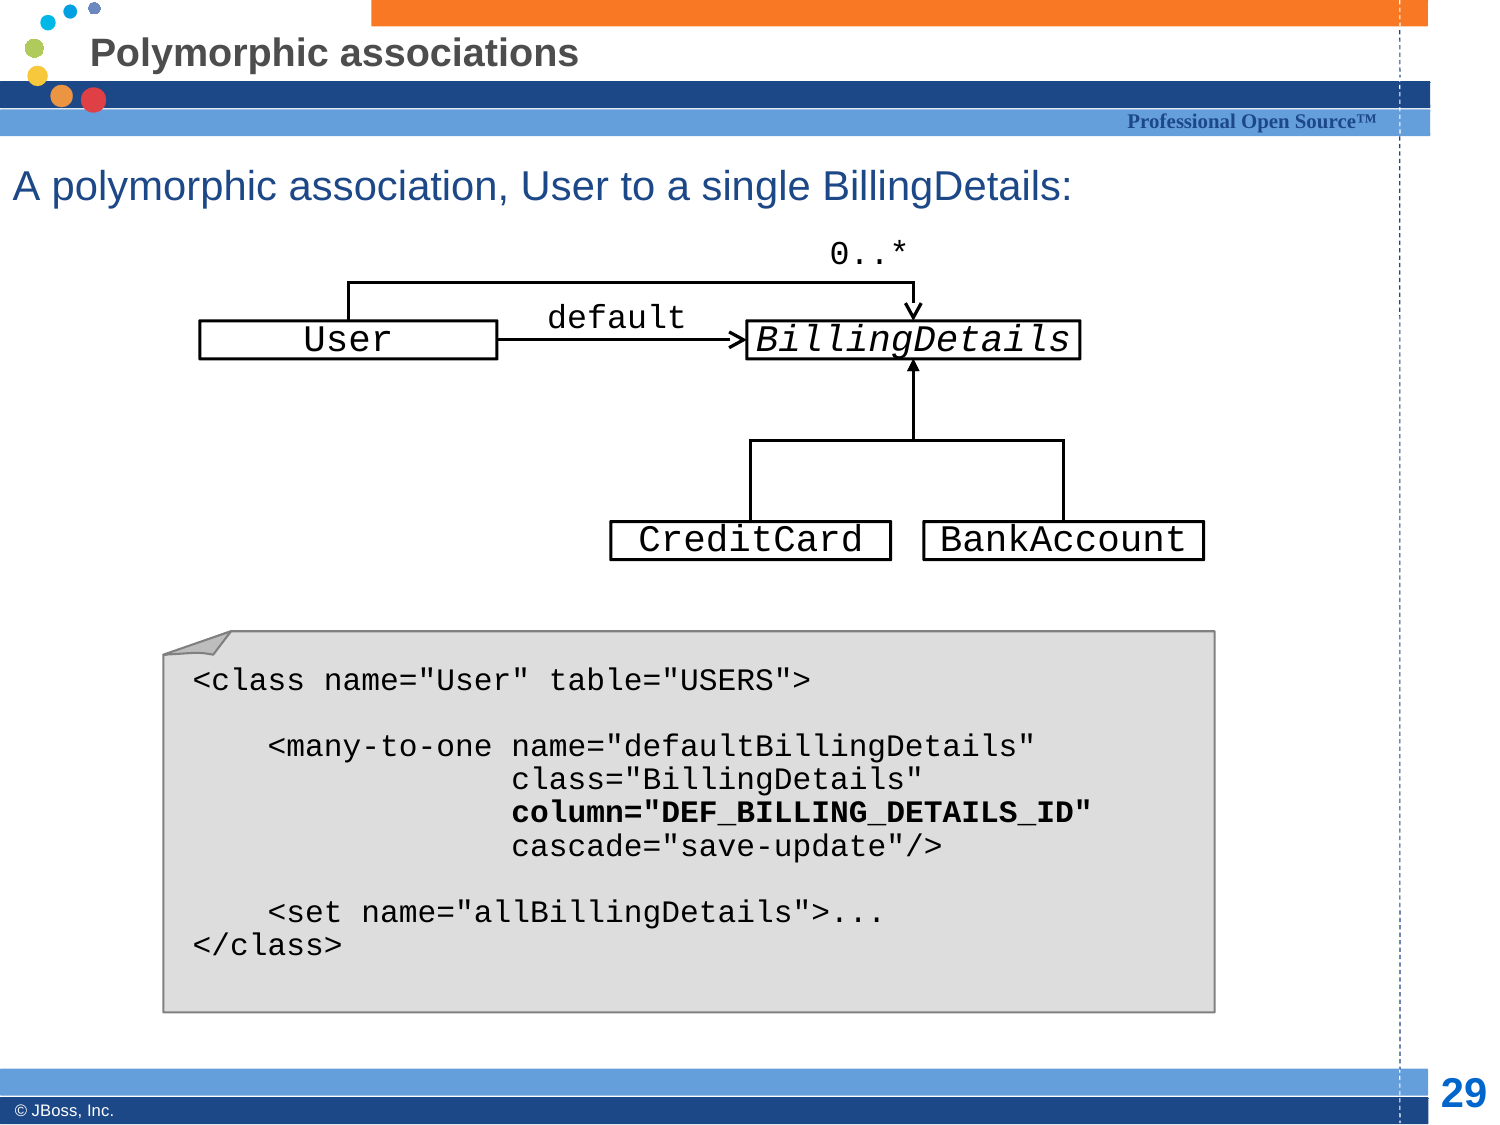

# Polymorphic associations
A polymorphic association, User to a single BillingDetails:
0..*
default
User
BillingDetails
CreditCard
BankAccount
<class name="User" table="USERS">
 <many-to-one name="defaultBillingDetails"
 class="BillingDetails"
 column="DEF_BILLING_DETAILS_ID"
 cascade="save-update"/>
 <set name="allBillingDetails">...
</class>